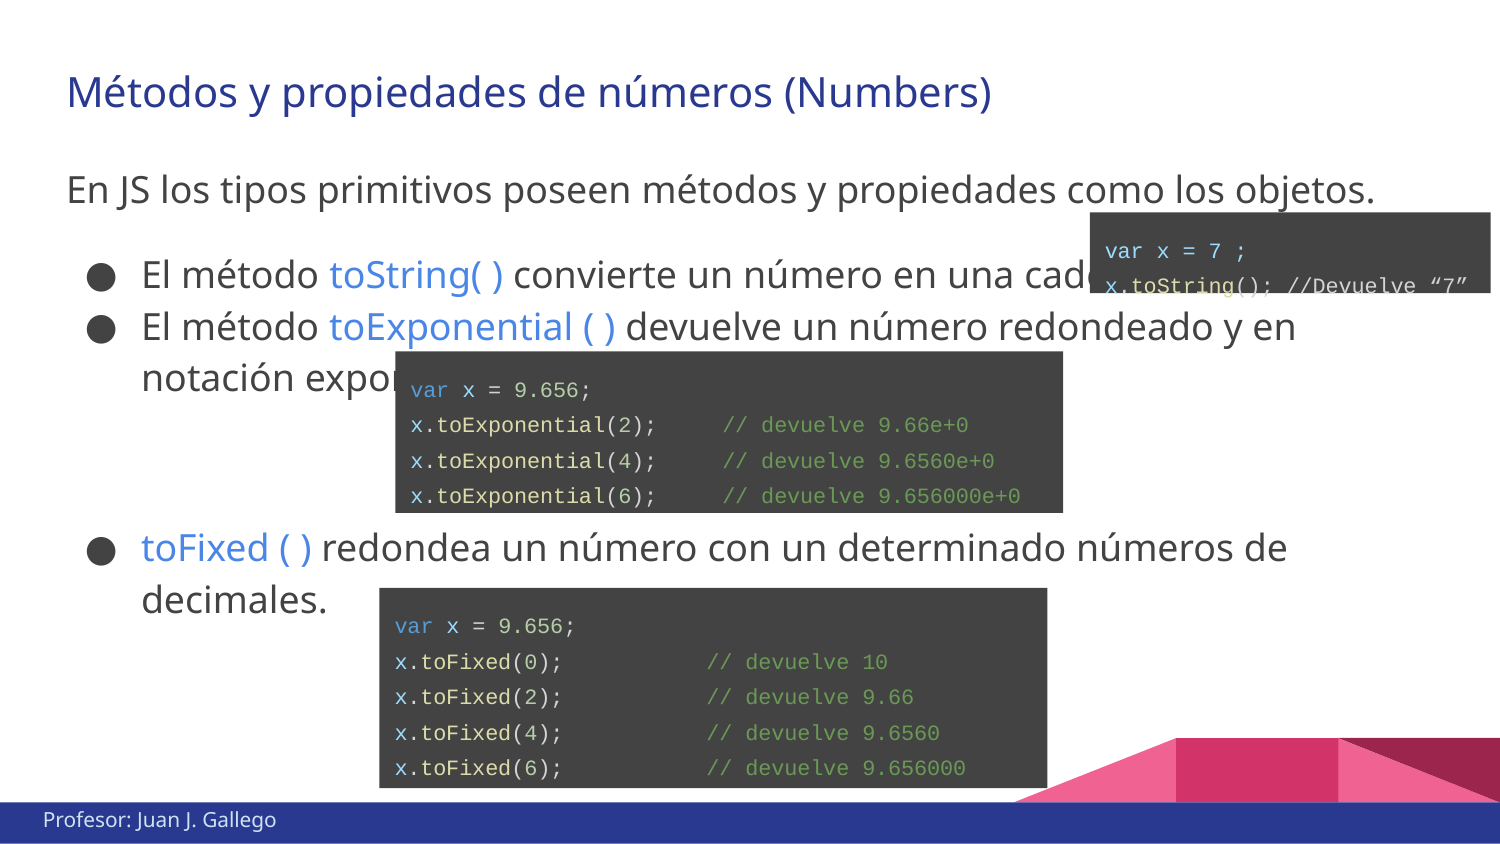

# Métodos y propiedades de números (Numbers)
En JS los tipos primitivos poseen métodos y propiedades como los objetos.
El método toString( ) convierte un número en una cadena.
El método toExponential ( ) devuelve un número redondeado y en notación exponencial.
toFixed ( ) redondea un número con un determinado números de decimales.
var x = 7 ;
x.toString(); //Devuelve “7”
var x = 9.656;
x.toExponential(2); // devuelve 9.66e+0
x.toExponential(4); // devuelve 9.6560e+0
x.toExponential(6); // devuelve 9.656000e+0
var x = 9.656;
x.toFixed(0); // devuelve 10
x.toFixed(2); // devuelve 9.66
x.toFixed(4); // devuelve 9.6560
x.toFixed(6); // devuelve 9.656000